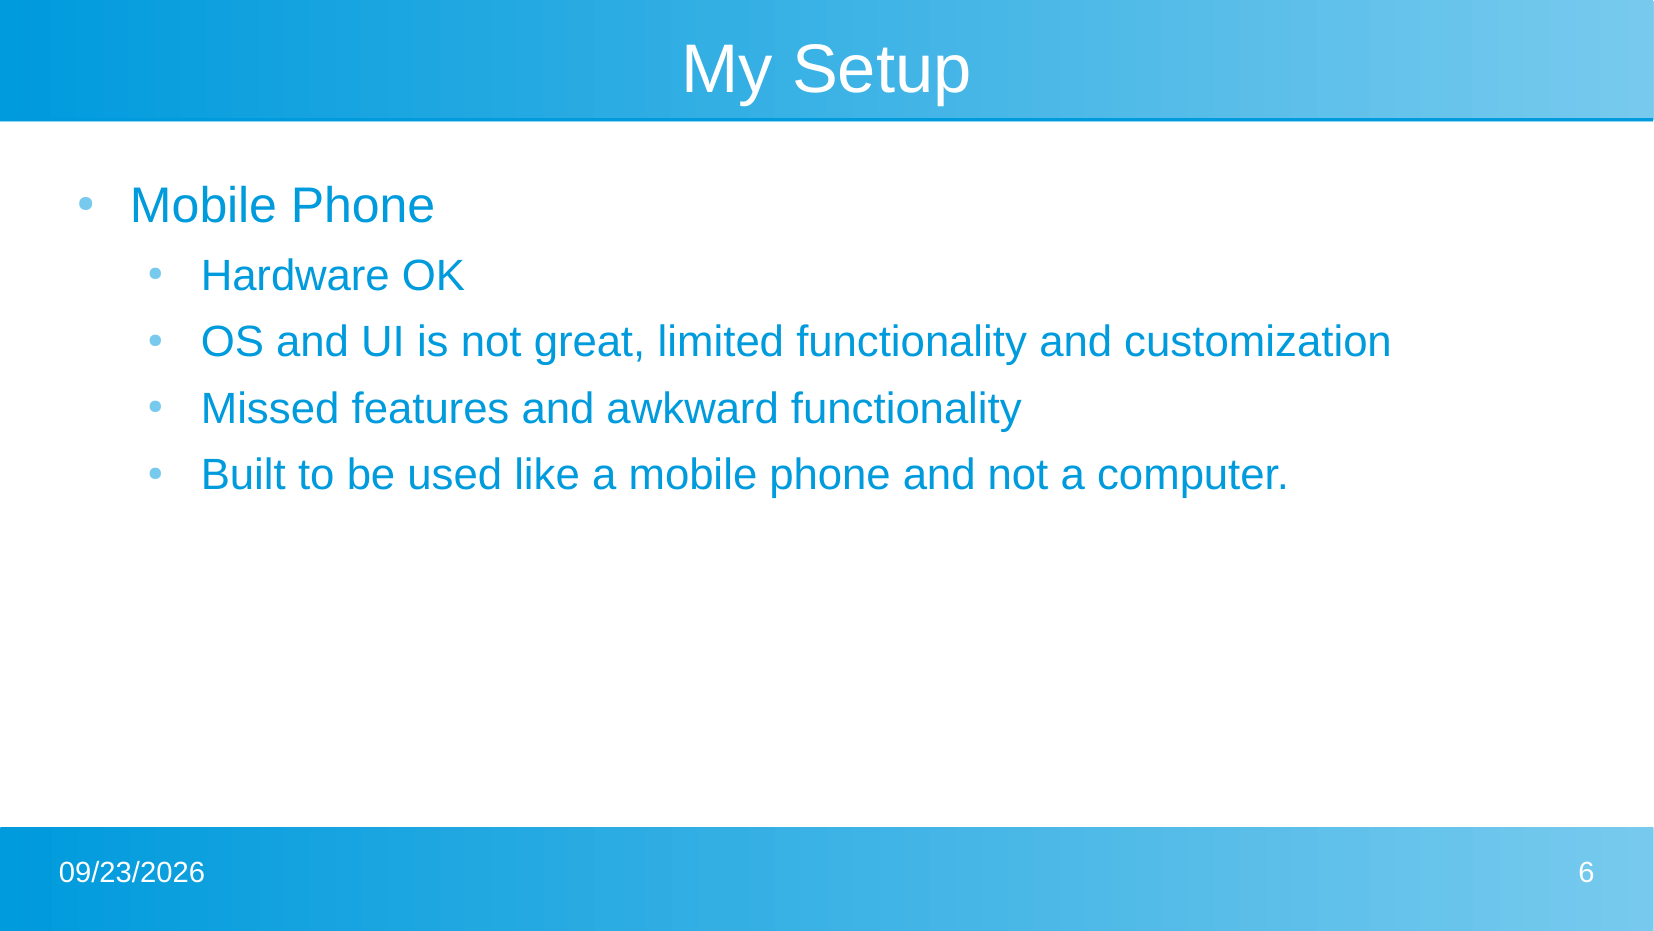

# My Setup
Mobile Phone
Hardware OK
OS and UI is not great, limited functionality and customization
Missed features and awkward functionality
Built to be used like a mobile phone and not a computer.
6